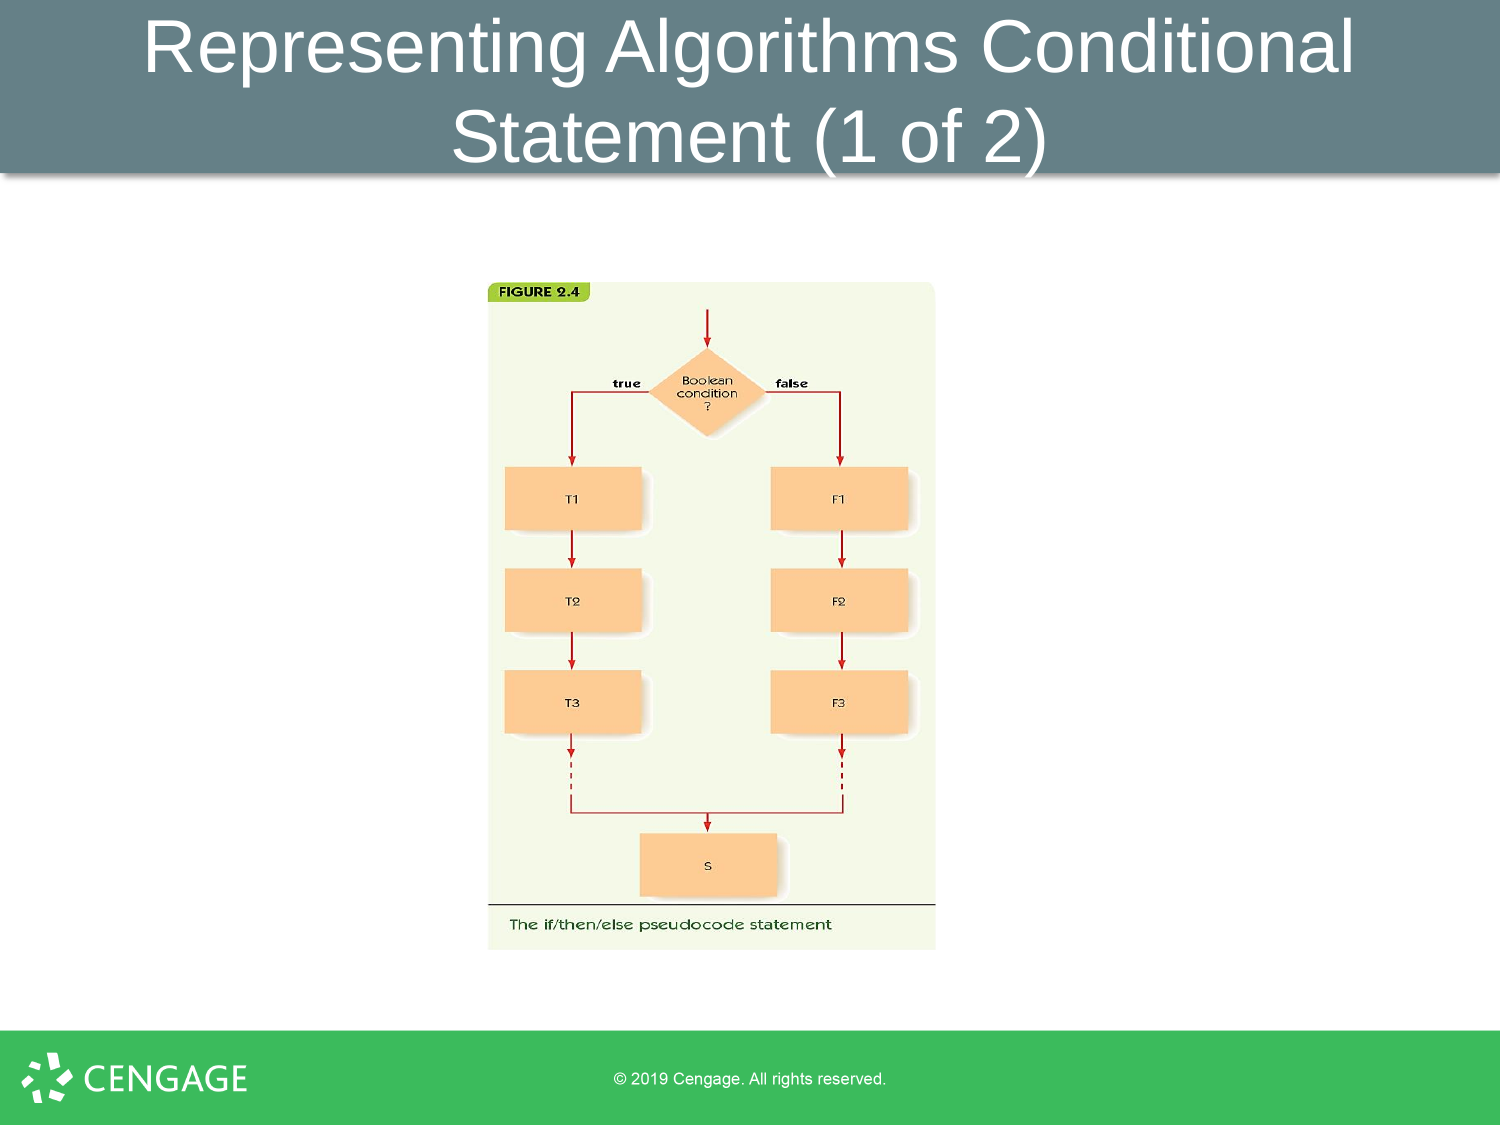

# Representing Algorithms Conditional Statement (1 of 2)